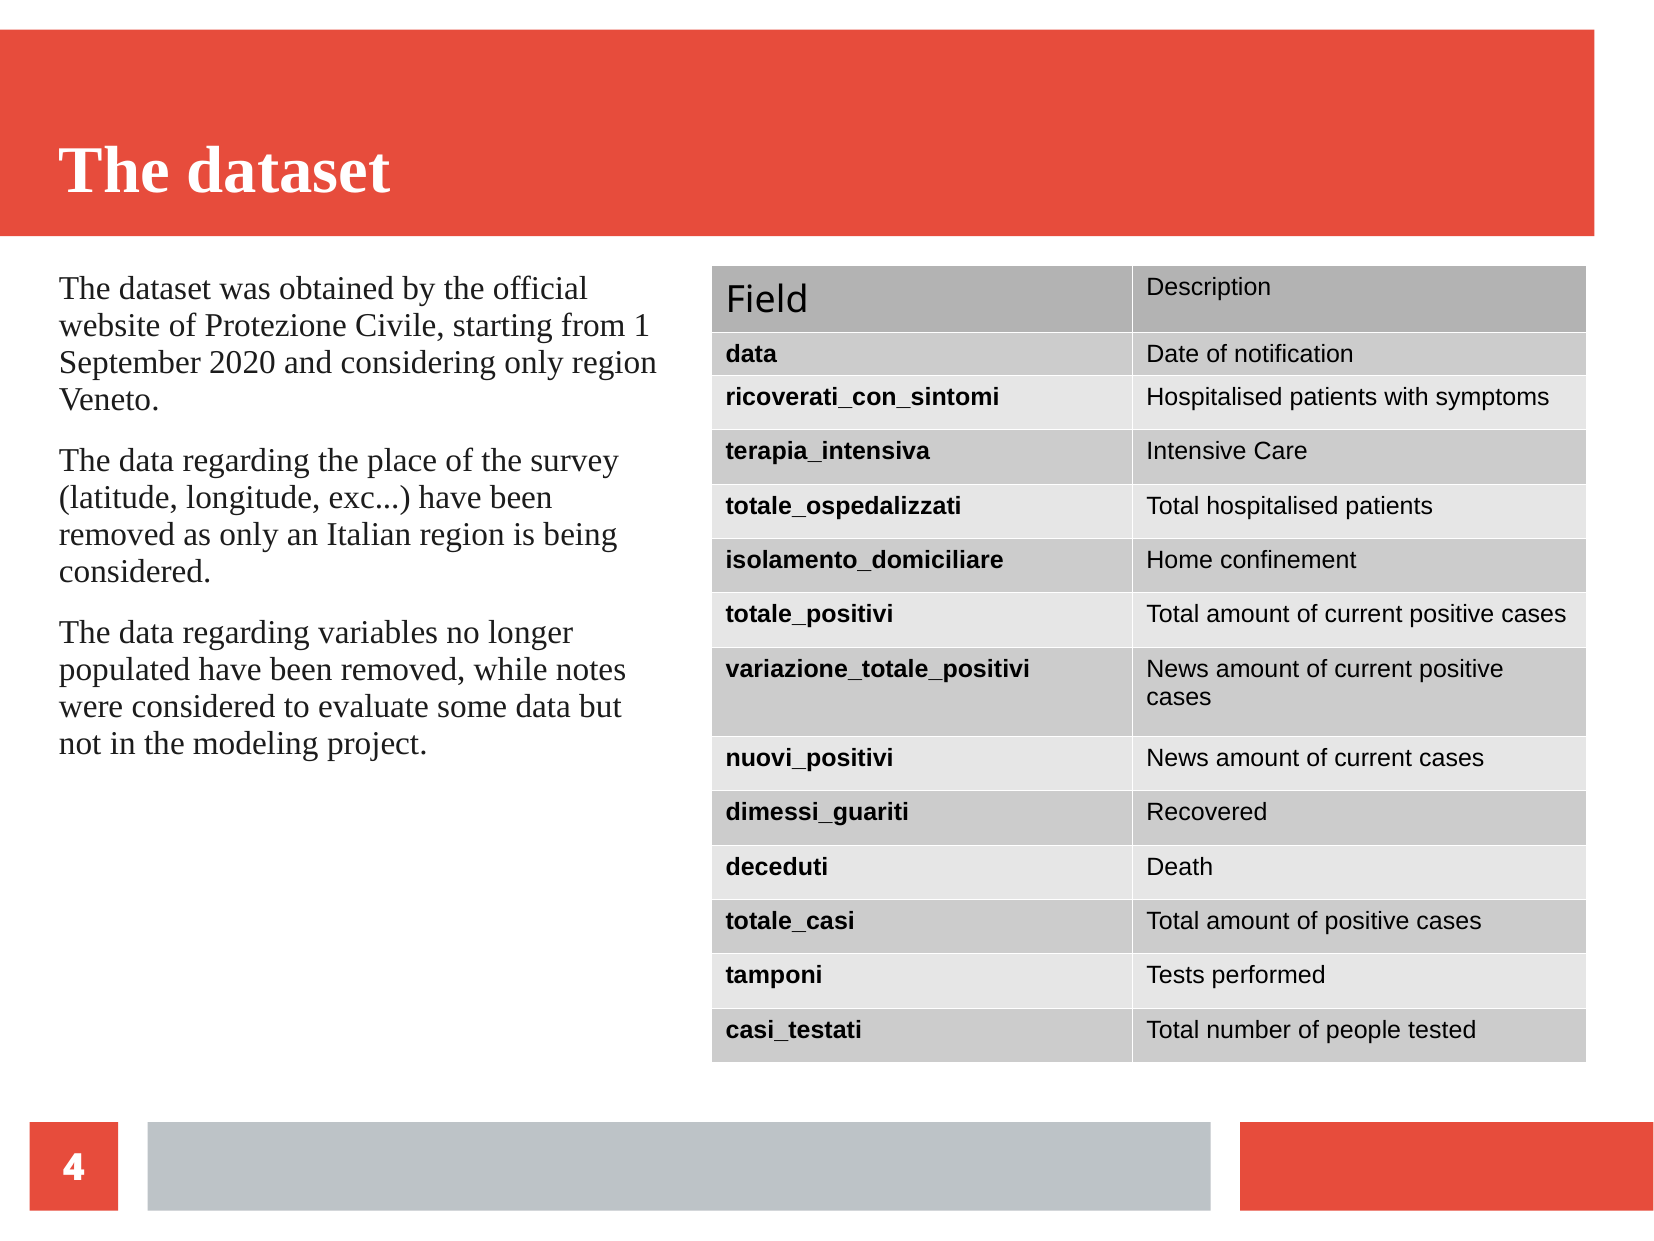

# The dataset
| Field | Description |
| --- | --- |
| data | Date of notification |
| ricoverati\_con\_sintomi | Hospitalised patients with symptoms |
| terapia\_intensiva | Intensive Care |
| totale\_ospedalizzati | Total hospitalised patients |
| isolamento\_domiciliare | Home confinement |
| totale\_positivi | Total amount of current positive cases |
| variazione\_totale\_positivi | News amount of current positive cases |
| nuovi\_positivi | News amount of current cases |
| dimessi\_guariti | Recovered |
| deceduti | Death |
| totale\_casi | Total amount of positive cases |
| tamponi | Tests performed |
| casi\_testati | Total number of people tested |
The dataset was obtained by the official website of Protezione Civile, starting from 1 September 2020 and considering only region Veneto.
The data regarding the place of the survey (latitude, longitude, exc...) have been removed as only an Italian region is being considered.
The data regarding variables no longer populated have been removed, while notes were considered to evaluate some data but not in the modeling project.
4